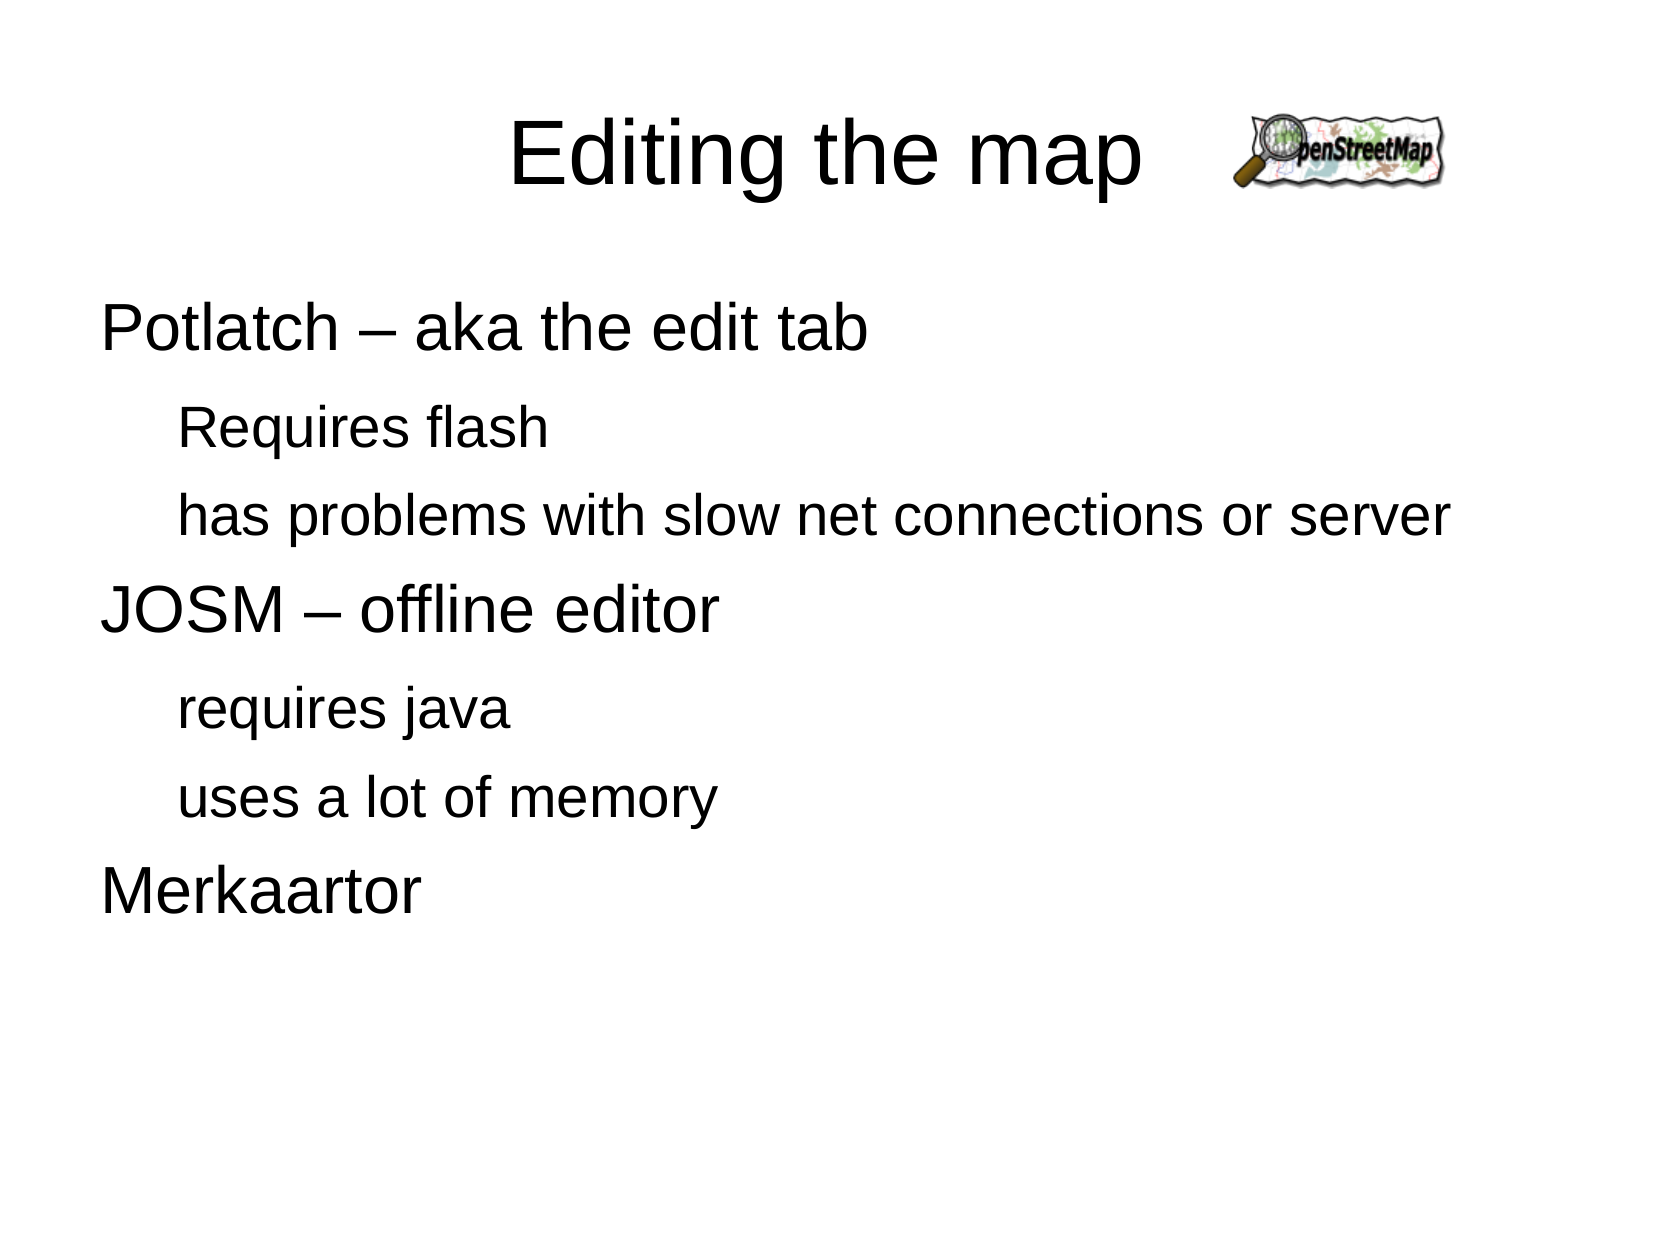

# Editing the map
Potlatch – aka the edit tab
Requires flash
has problems with slow net connections or server
JOSM – offline editor
requires java
uses a lot of memory
Merkaartor